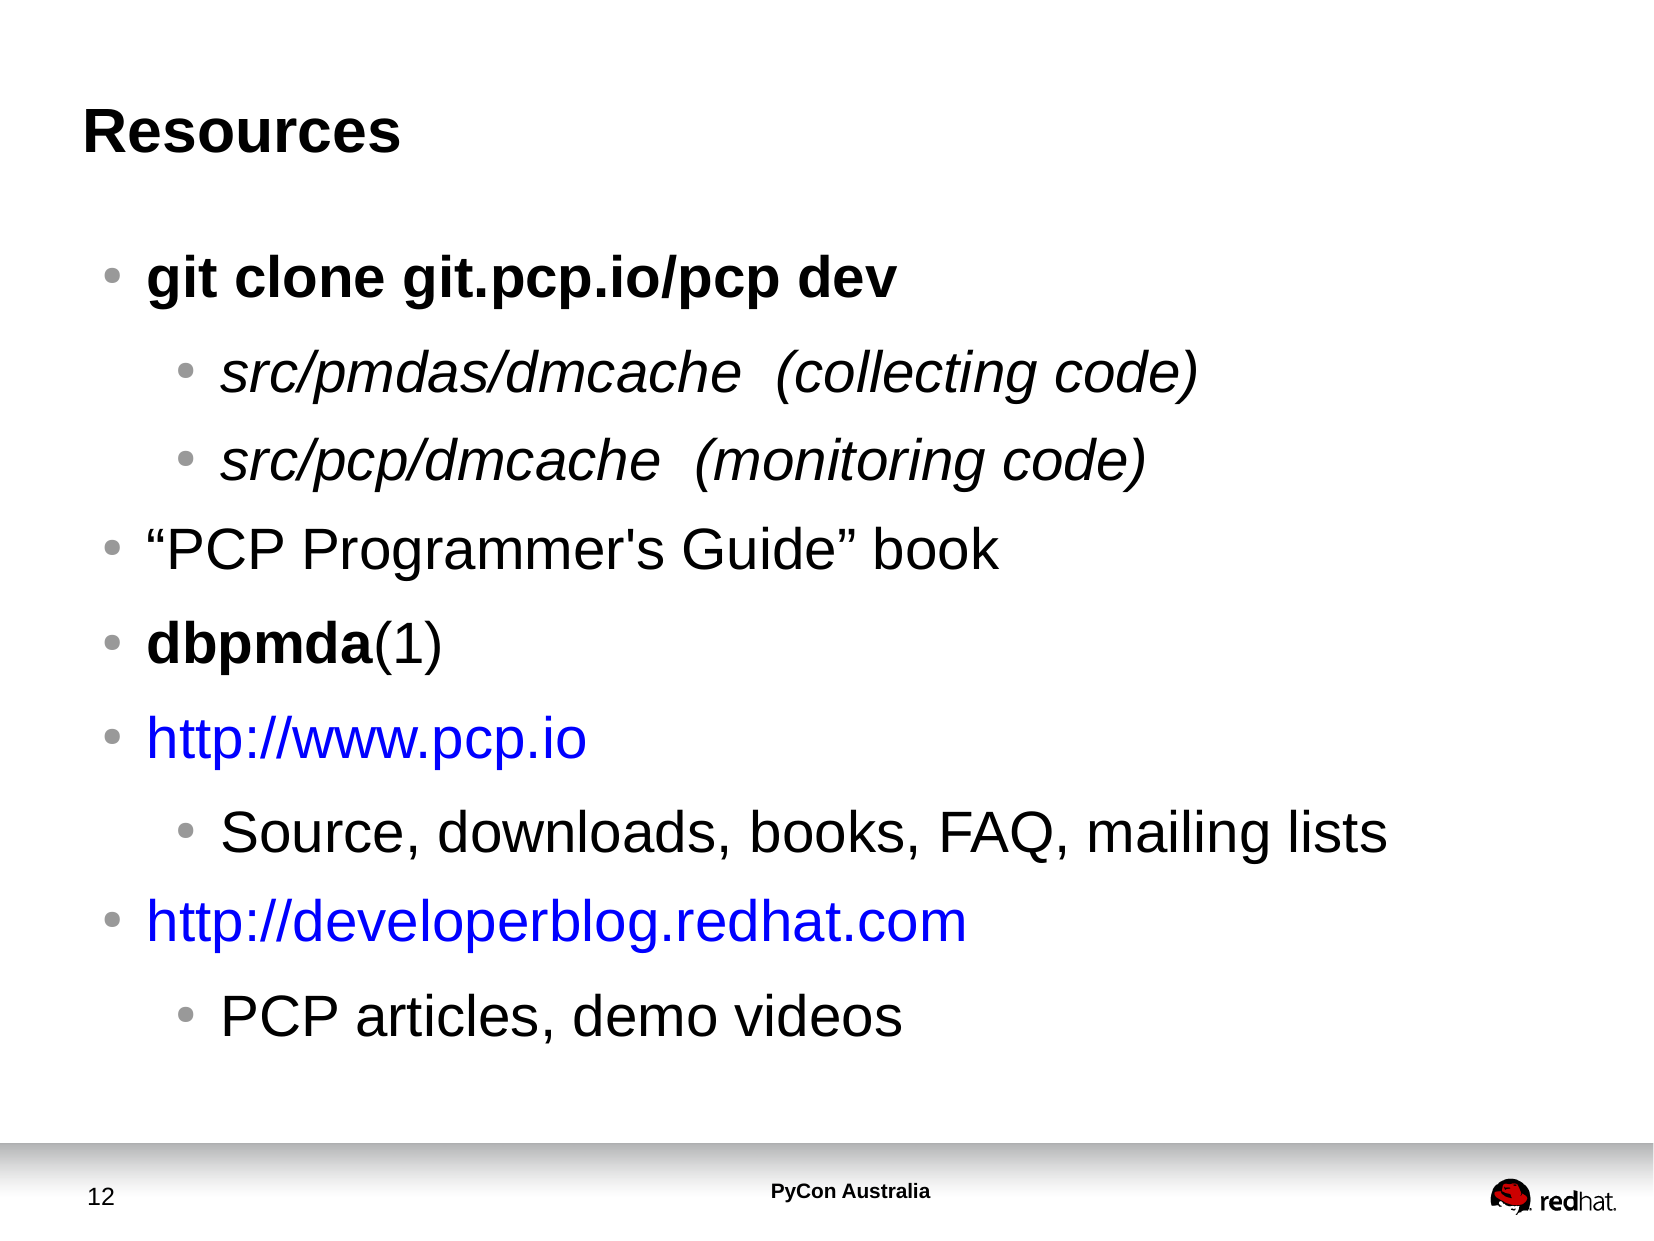

# Resources
git clone git.pcp.io/pcp dev
src/pmdas/dmcache (collecting code)
src/pcp/dmcache (monitoring code)
“PCP Programmer's Guide” book
dbpmda(1)
http://www.pcp.io
Source, downloads, books, FAQ, mailing lists
http://developerblog.redhat.com
PCP articles, demo videos